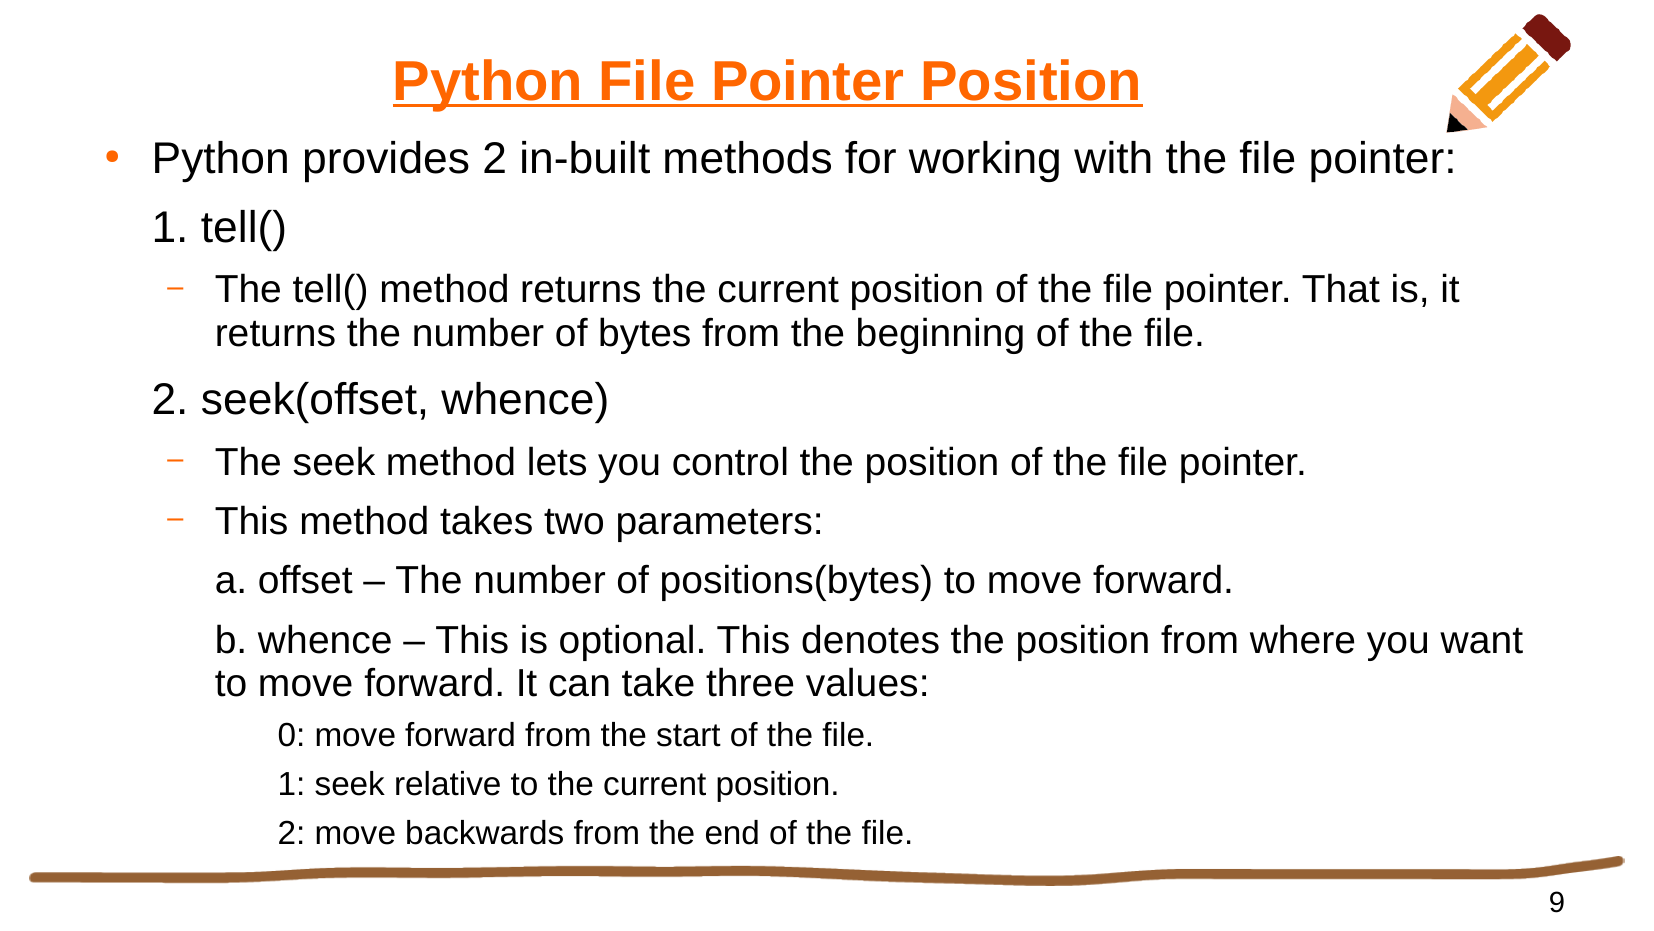

# Python File Pointer Position
Python provides 2 in-built methods for working with the file pointer:
1. tell()
The tell() method returns the current position of the file pointer. That is, it returns the number of bytes from the beginning of the file.
2. seek(offset, whence)
The seek method lets you control the position of the file pointer.
This method takes two parameters:
a. offset – The number of positions(bytes) to move forward.
b. whence – This is optional. This denotes the position from where you want to move forward. It can take three values:
0: move forward from the start of the file.
1: seek relative to the current position.
2: move backwards from the end of the file.
9